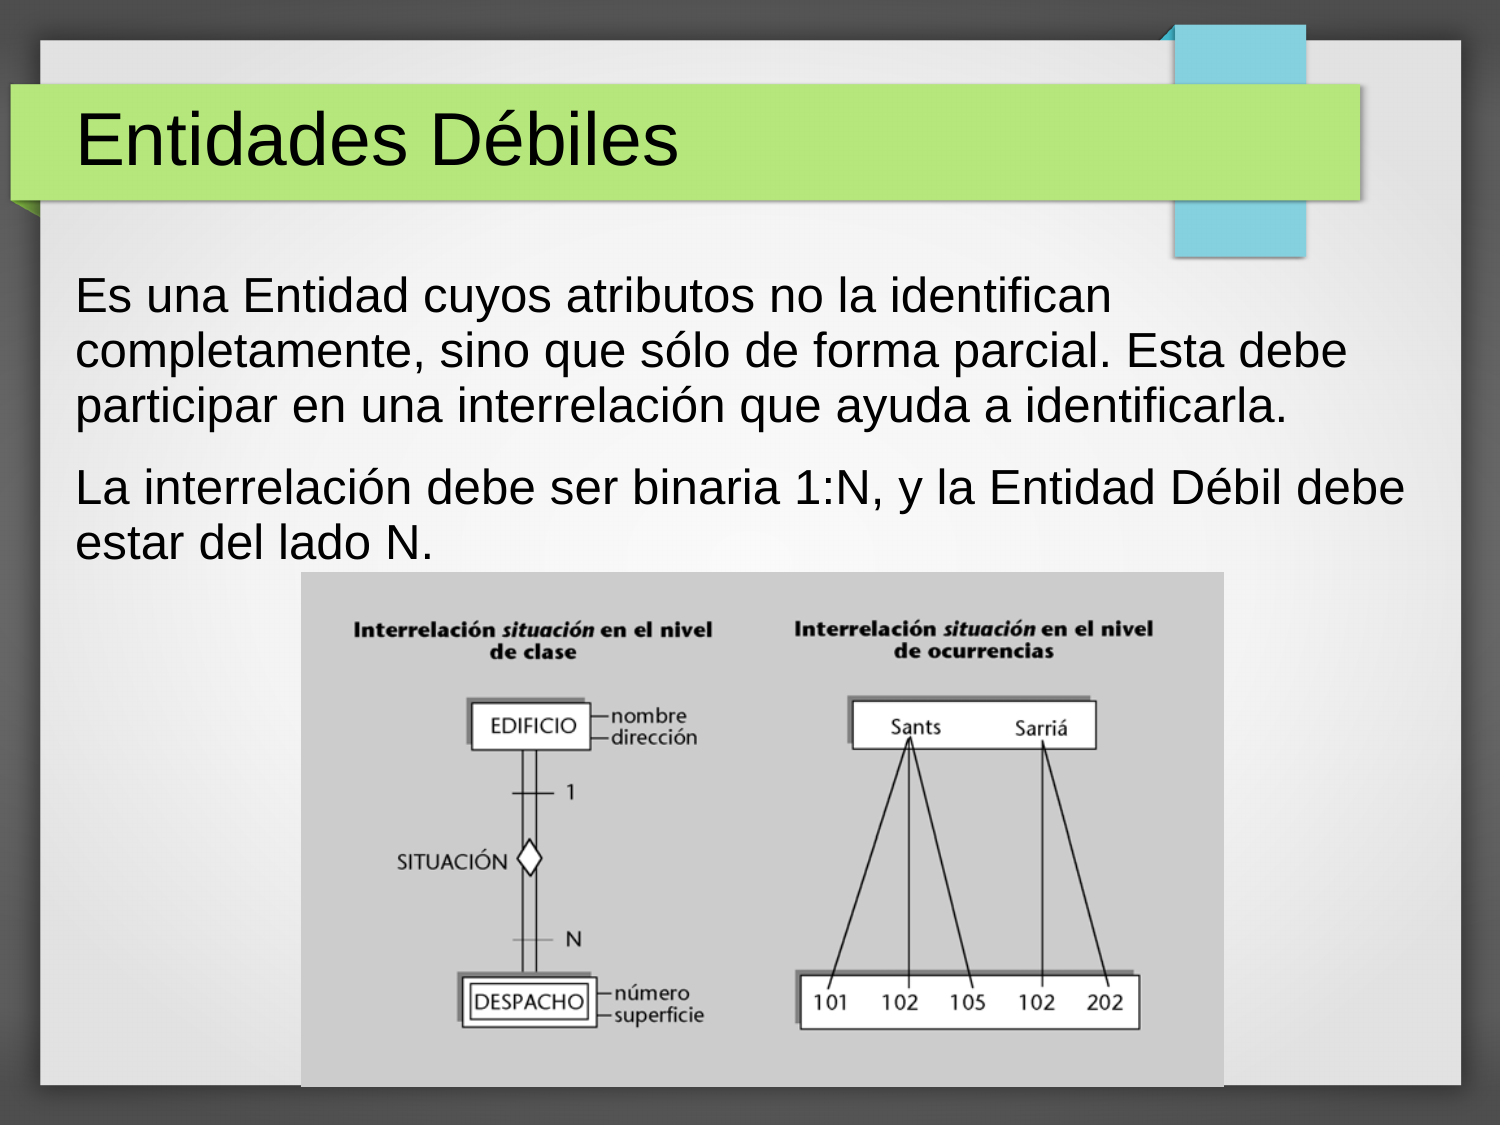

# Entidades Débiles
Es una Entidad cuyos atributos no la identifican completamente, sino que sólo de forma parcial. Esta debe participar en una interrelación que ayuda a identificarla.
La interrelación debe ser binaria 1:N, y la Entidad Débil debe estar del lado N.